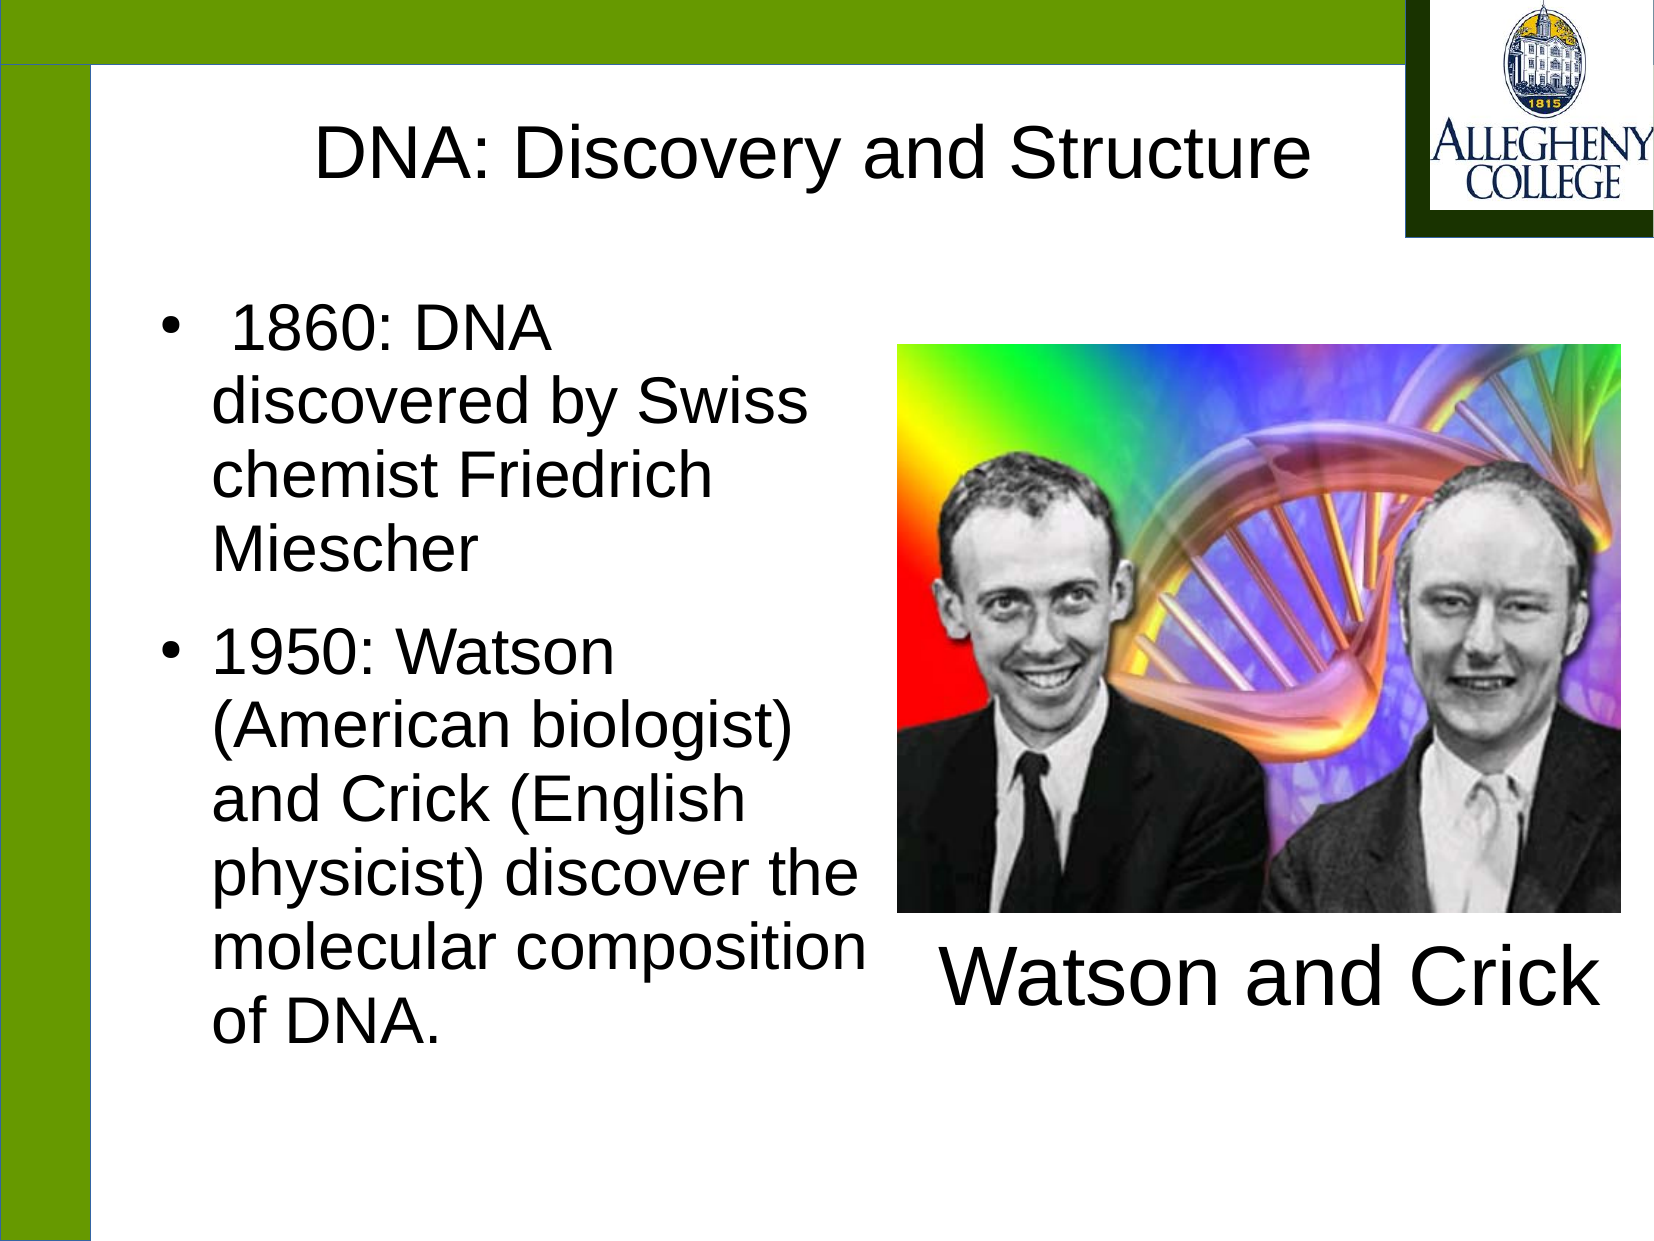

# DNA: Discovery and Structure
 1860: DNA discovered by Swiss chemist Friedrich Miescher
1950: Watson (American biologist) and Crick (English physicist) discover the molecular composition of DNA.
Watson and Crick
https://www.nature.com/scitable/topicpage/discovery-of-dna-structure-and-function-watson-397